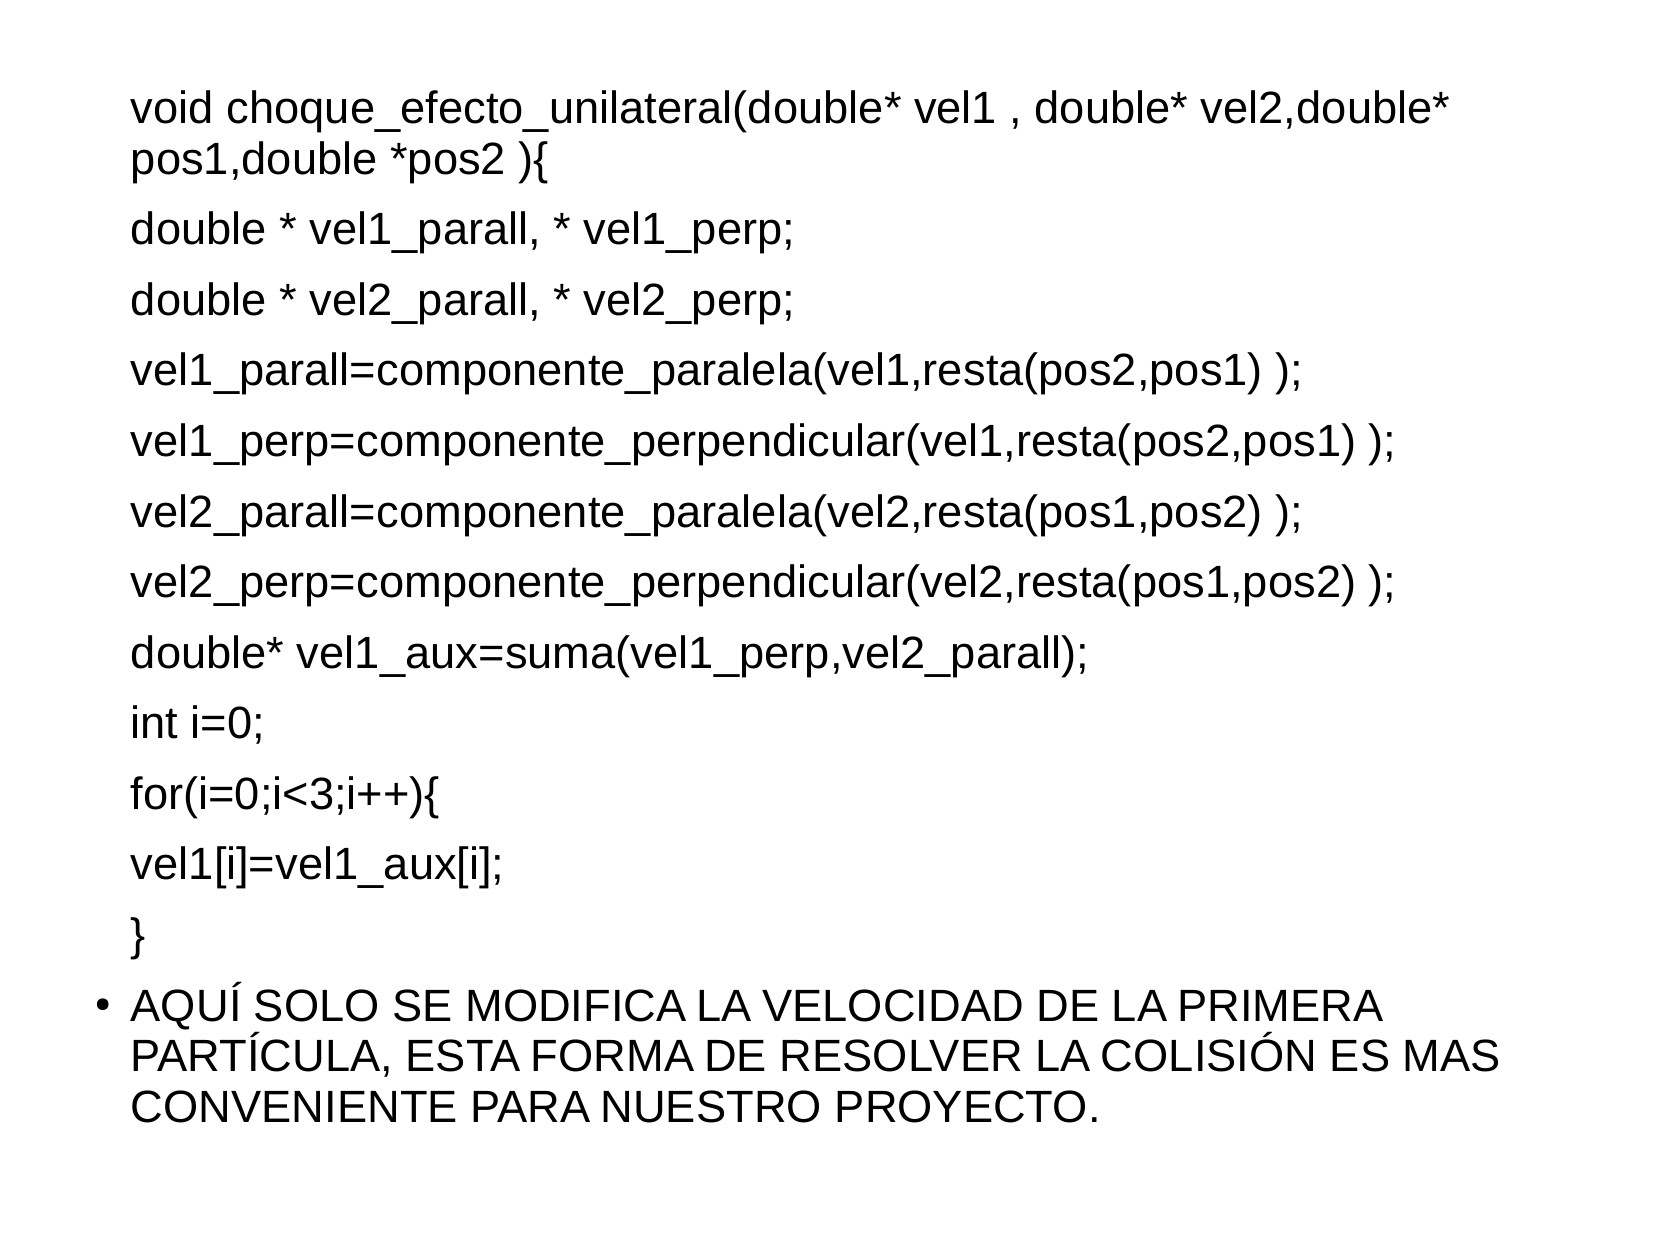

# void choque_efecto_unilateral(double* vel1 , double* vel2,double* pos1,double *pos2 ){
double * vel1_parall, * vel1_perp;
double * vel2_parall, * vel2_perp;
vel1_parall=componente_paralela(vel1,resta(pos2,pos1) );
vel1_perp=componente_perpendicular(vel1,resta(pos2,pos1) );
vel2_parall=componente_paralela(vel2,resta(pos1,pos2) );
vel2_perp=componente_perpendicular(vel2,resta(pos1,pos2) );
double* vel1_aux=suma(vel1_perp,vel2_parall);
int i=0;
for(i=0;i<3;i++){
vel1[i]=vel1_aux[i];
}
AQUÍ SOLO SE MODIFICA LA VELOCIDAD DE LA PRIMERA PARTÍCULA, ESTA FORMA DE RESOLVER LA COLISIÓN ES MAS CONVENIENTE PARA NUESTRO PROYECTO.